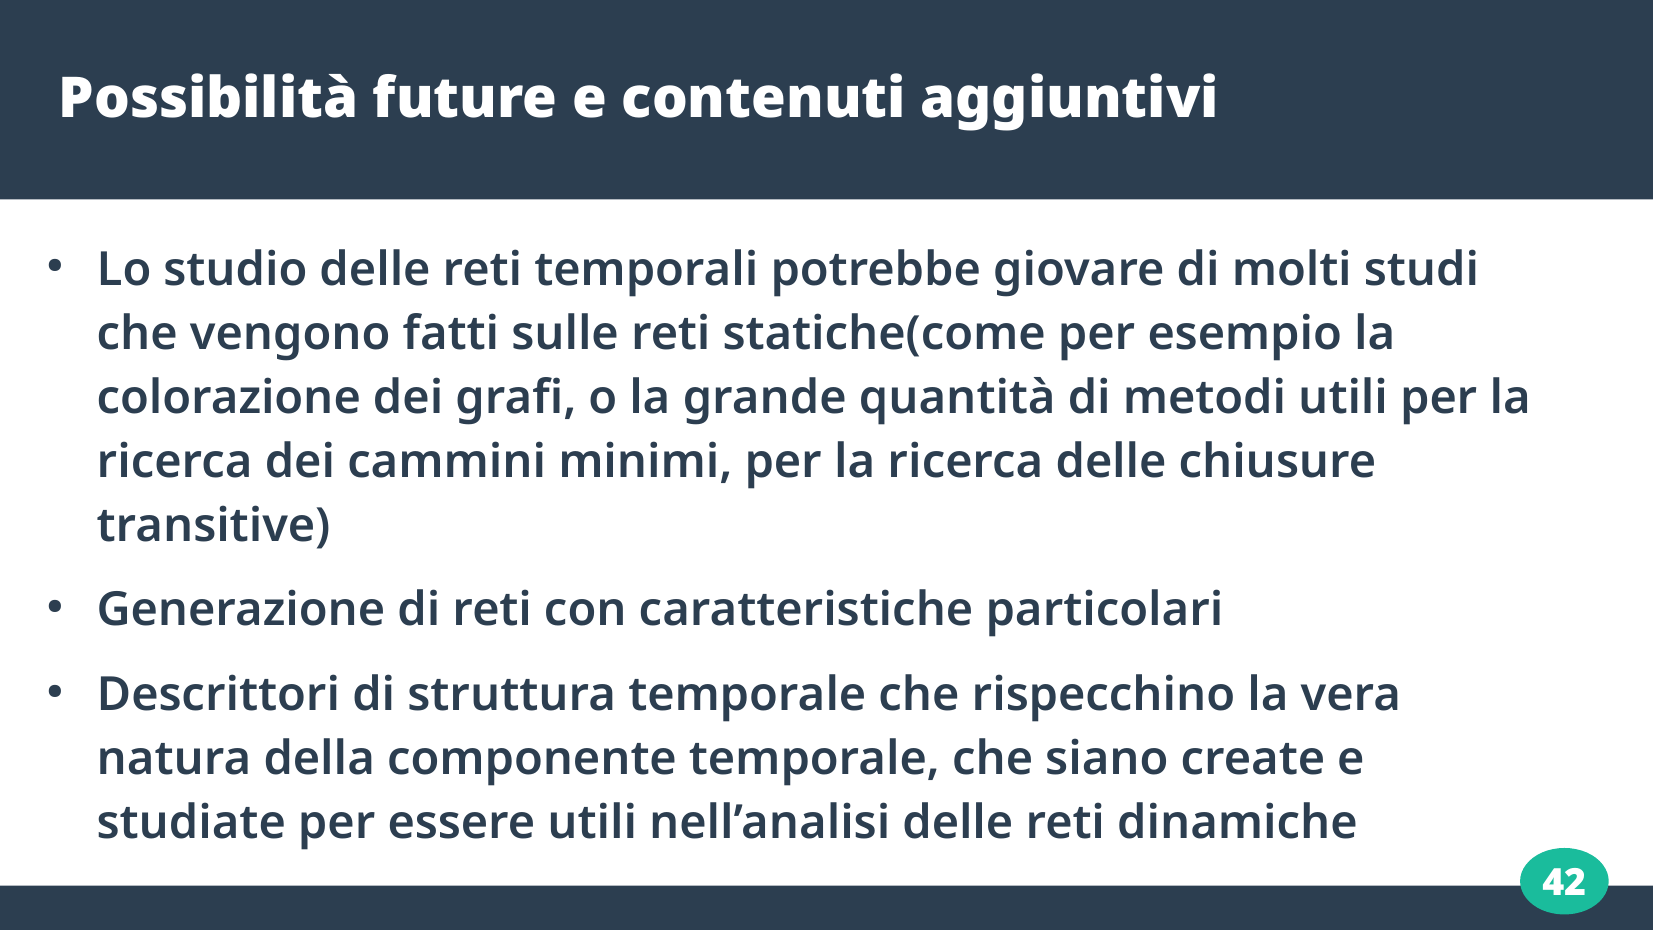

# Possibilità future e contenuti aggiuntivi
Lo studio delle reti temporali potrebbe giovare di molti studi che vengono fatti sulle reti statiche(come per esempio la colorazione dei grafi, o la grande quantità di metodi utili per la ricerca dei cammini minimi, per la ricerca delle chiusure transitive)
Generazione di reti con caratteristiche particolari
Descrittori di struttura temporale che rispecchino la vera natura della componente temporale, che siano create e studiate per essere utili nell’analisi delle reti dinamiche
42